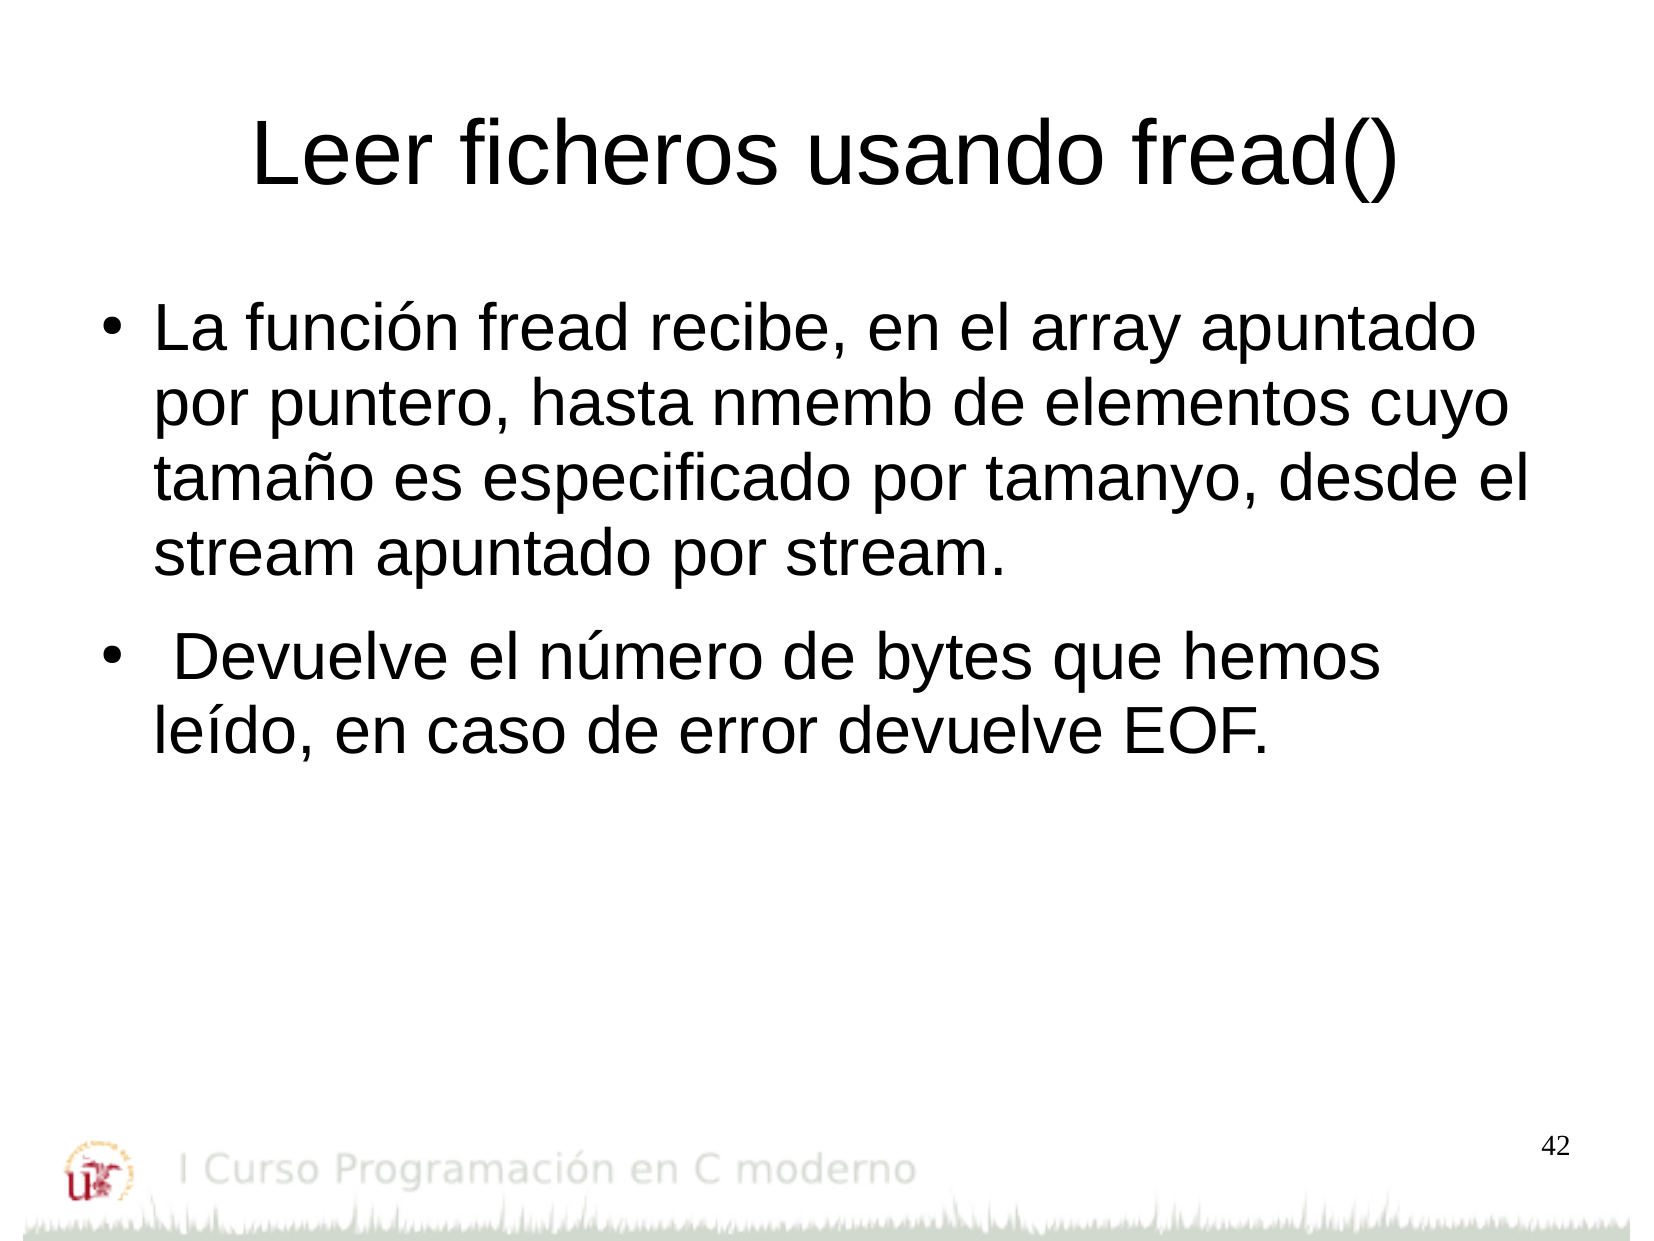

# Leer ficheros usando fread()
La función fread recibe, en el array apuntado por puntero, hasta nmemb de elementos cuyo tamaño es especificado por tamanyo, desde el stream apuntado por stream.
 Devuelve el número de bytes que hemos leído, en caso de error devuelve EOF.
42